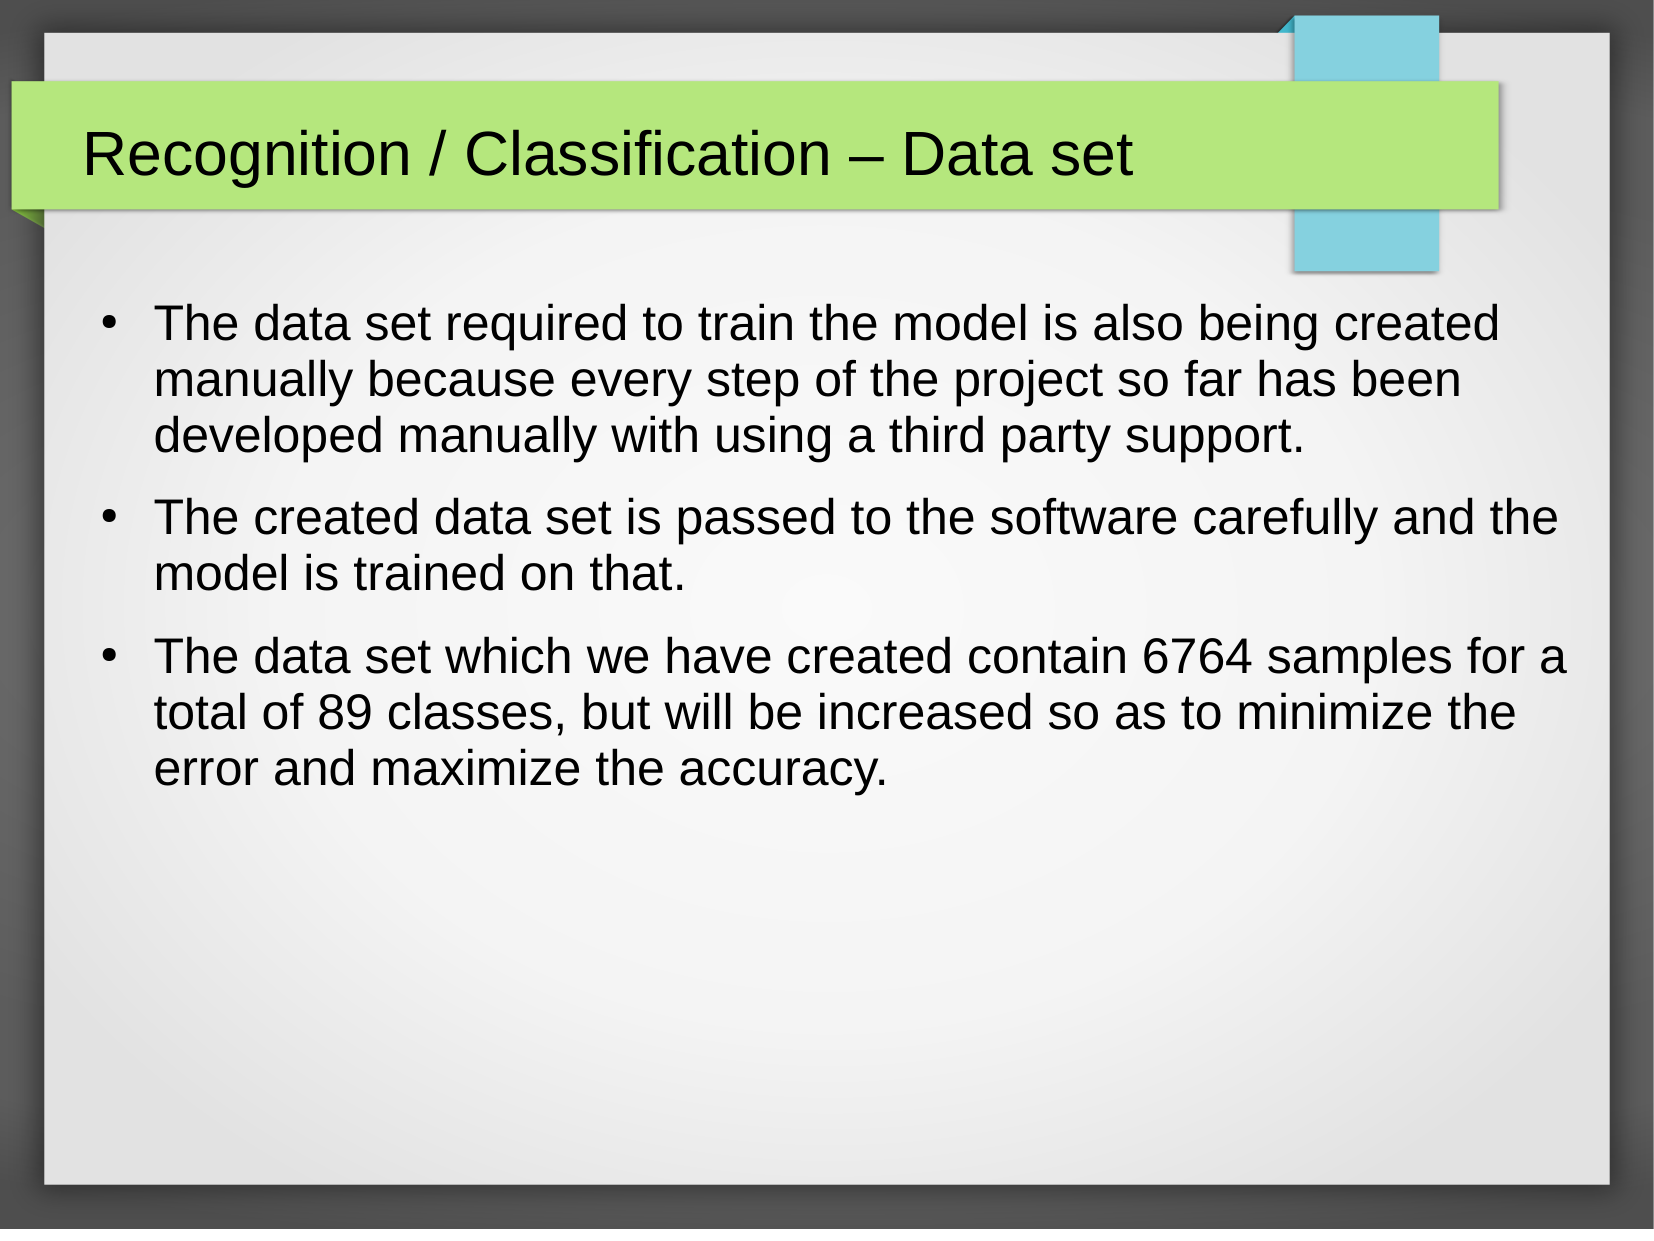

# Recognition / Classification – Data set
The data set required to train the model is also being created manually because every step of the project so far has been developed manually with using a third party support.
The created data set is passed to the software carefully and the model is trained on that.
The data set which we have created contain 6764 samples for a total of 89 classes, but will be increased so as to minimize the error and maximize the accuracy.